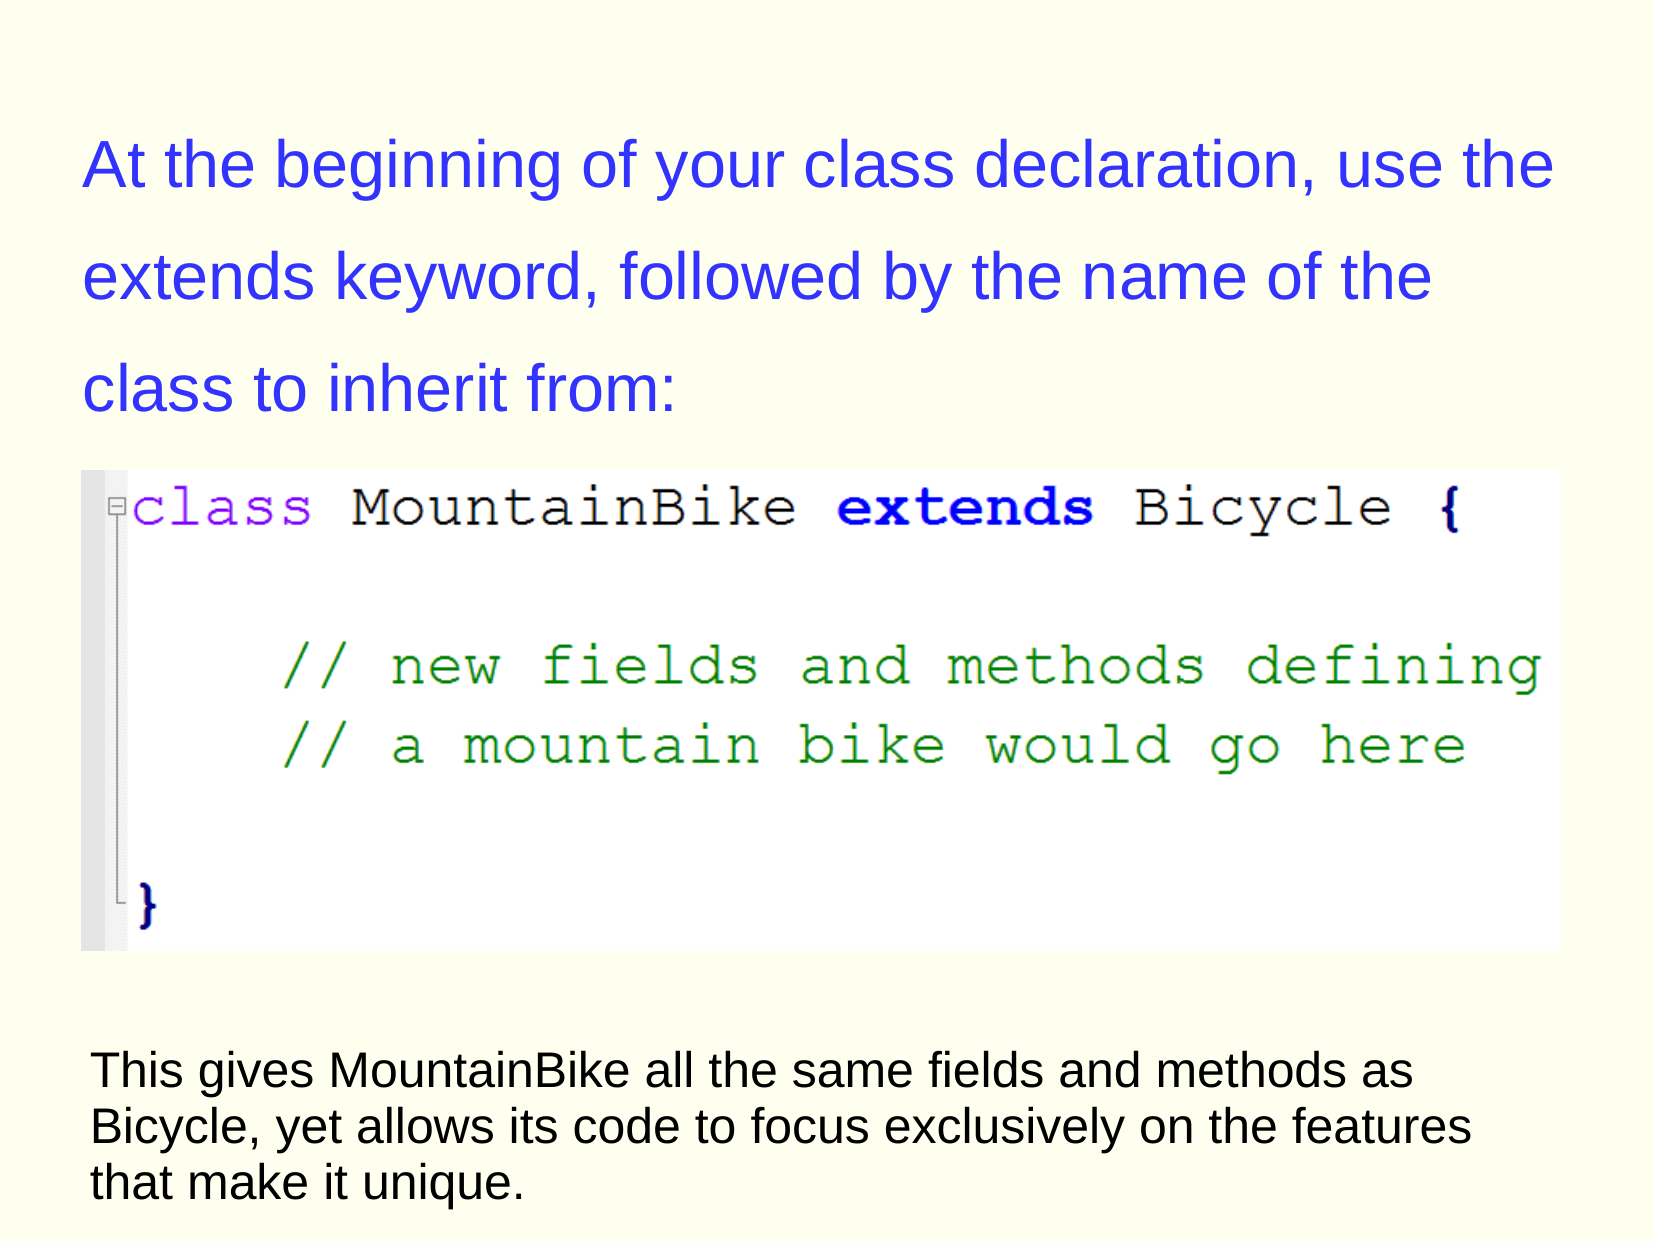

# At the beginning of your class declaration, use the extends keyword, followed by the name of the class to inherit from:
This gives MountainBike all the same fields and methods as Bicycle, yet allows its code to focus exclusively on the features that make it unique.